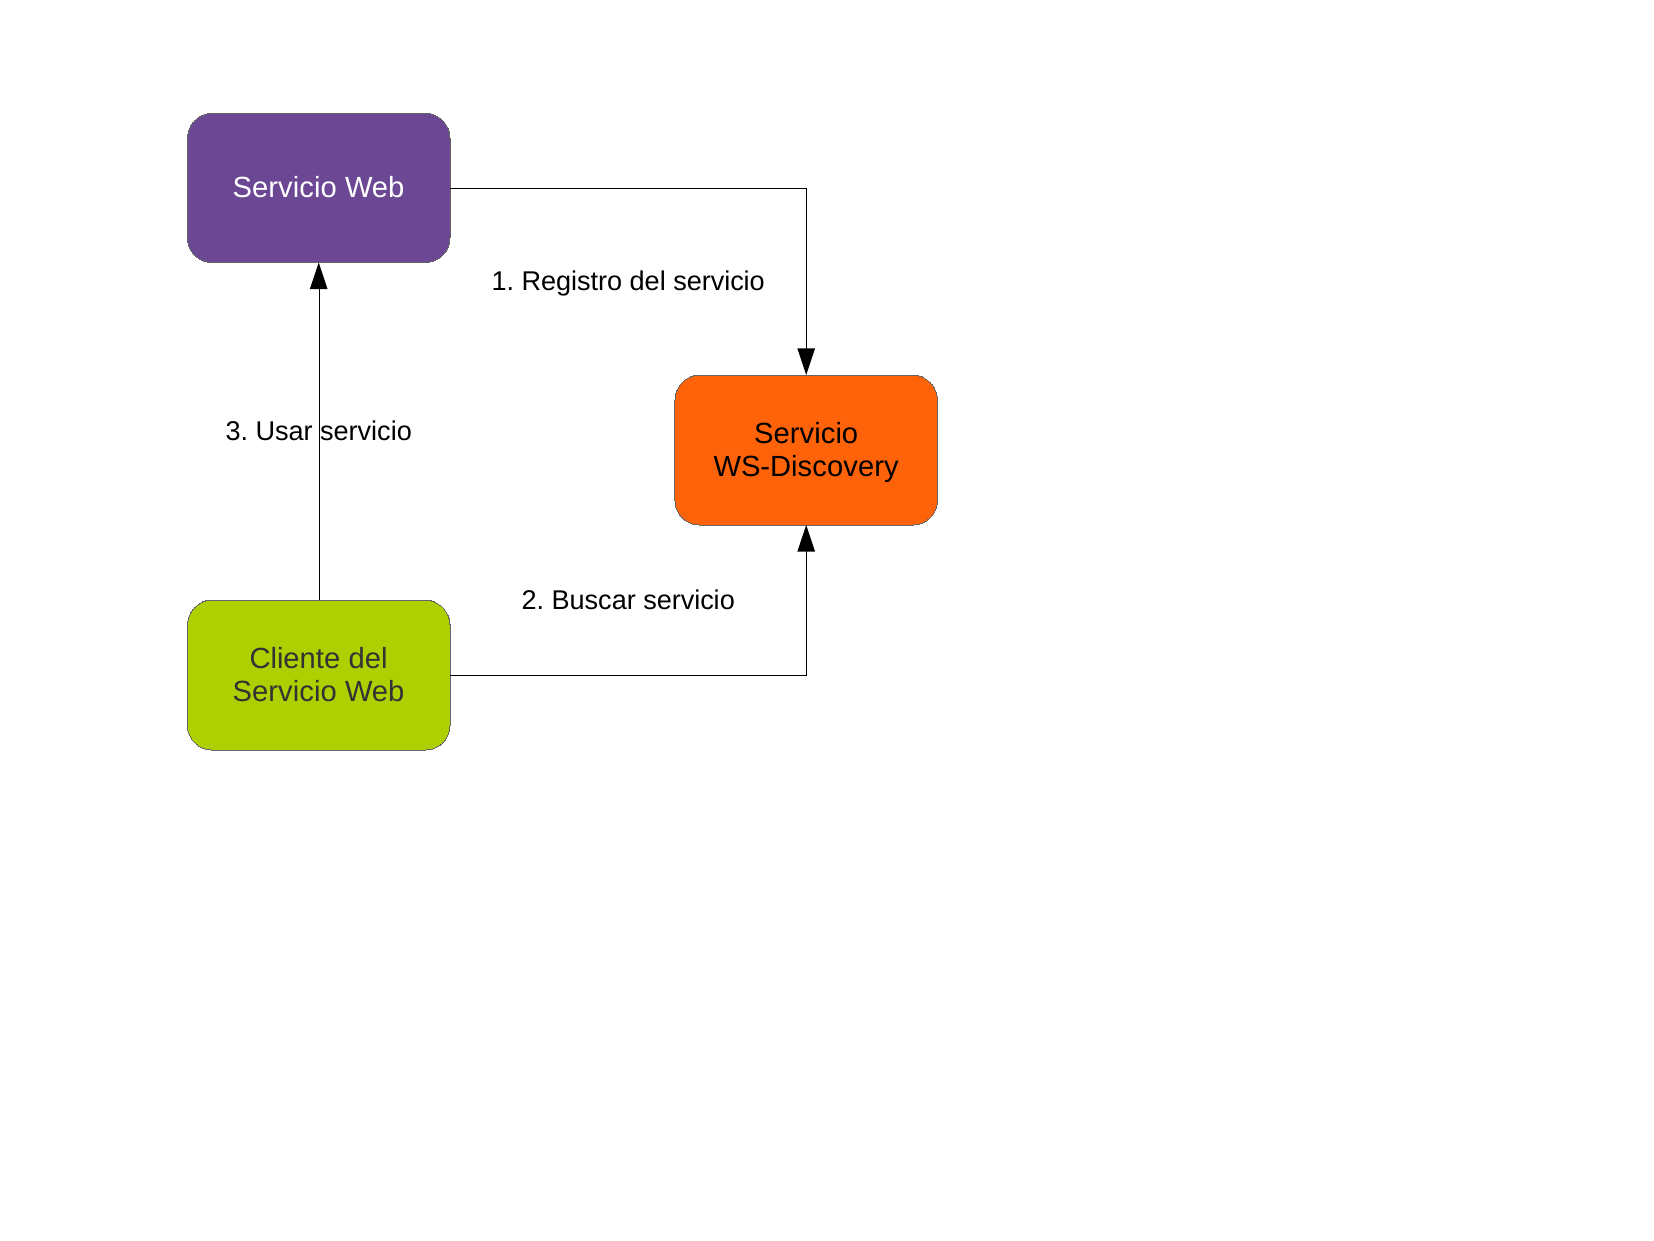

Servicio Web
Servicio
WS-Discovery
Cliente del
Servicio Web